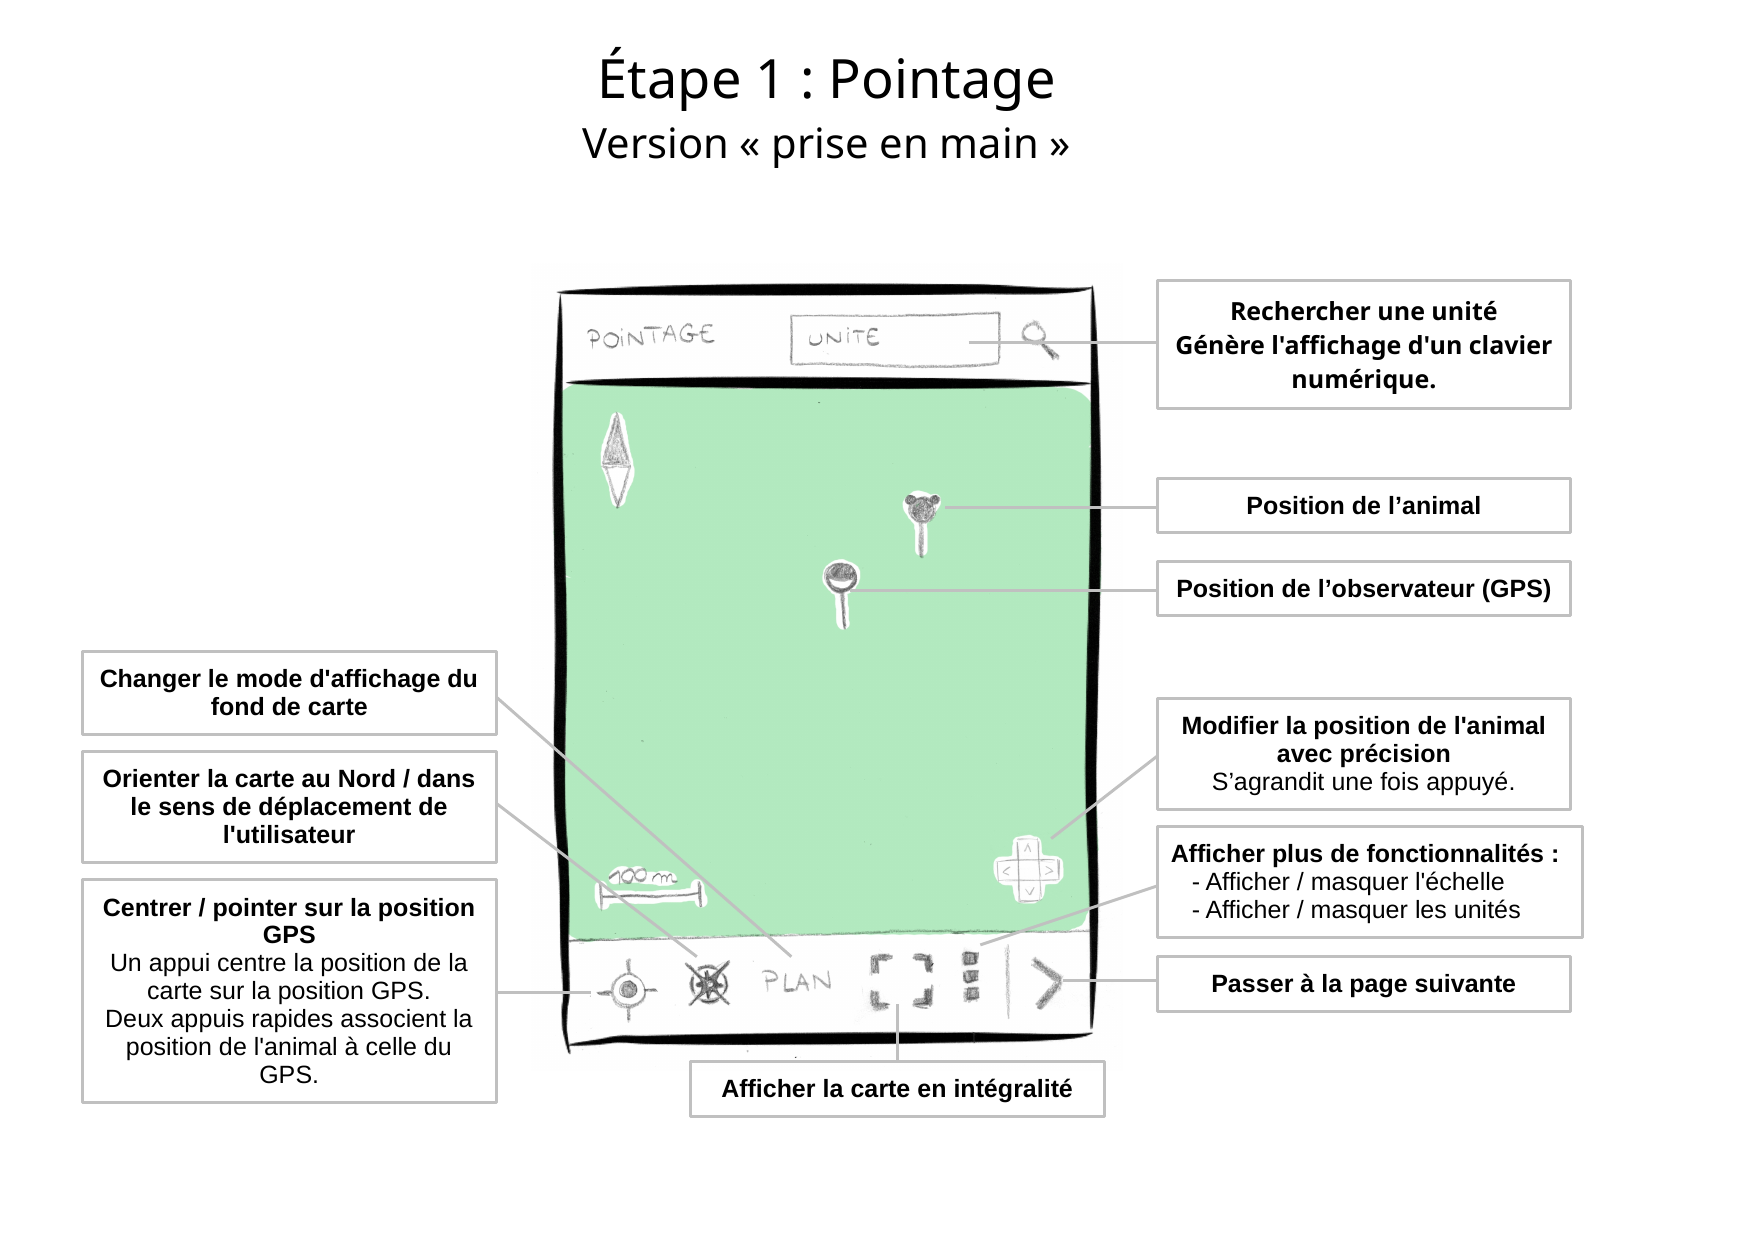

Étape 1 : Pointage
Version « prise en main »
Rechercher une unité
Génère l'affichage d'un clavier numérique.
Position de l’animal
Position de l’observateur (GPS)
Changer le mode d'affichage du fond de carte
Modifier la position de l'animal avec précision
S’agrandit une fois appuyé.
# Orienter la carte au Nord / dans le sens de déplacement de l'utilisateur
Afficher plus de fonctionnalités :
 - Afficher / masquer l'échelle
 - Afficher / masquer les unités
Centrer / pointer sur la position GPS
Un appui centre la position de la carte sur la position GPS.
Deux appuis rapides associent la position de l'animal à celle du GPS.
Passer à la page suivante
Afficher la carte en intégralité